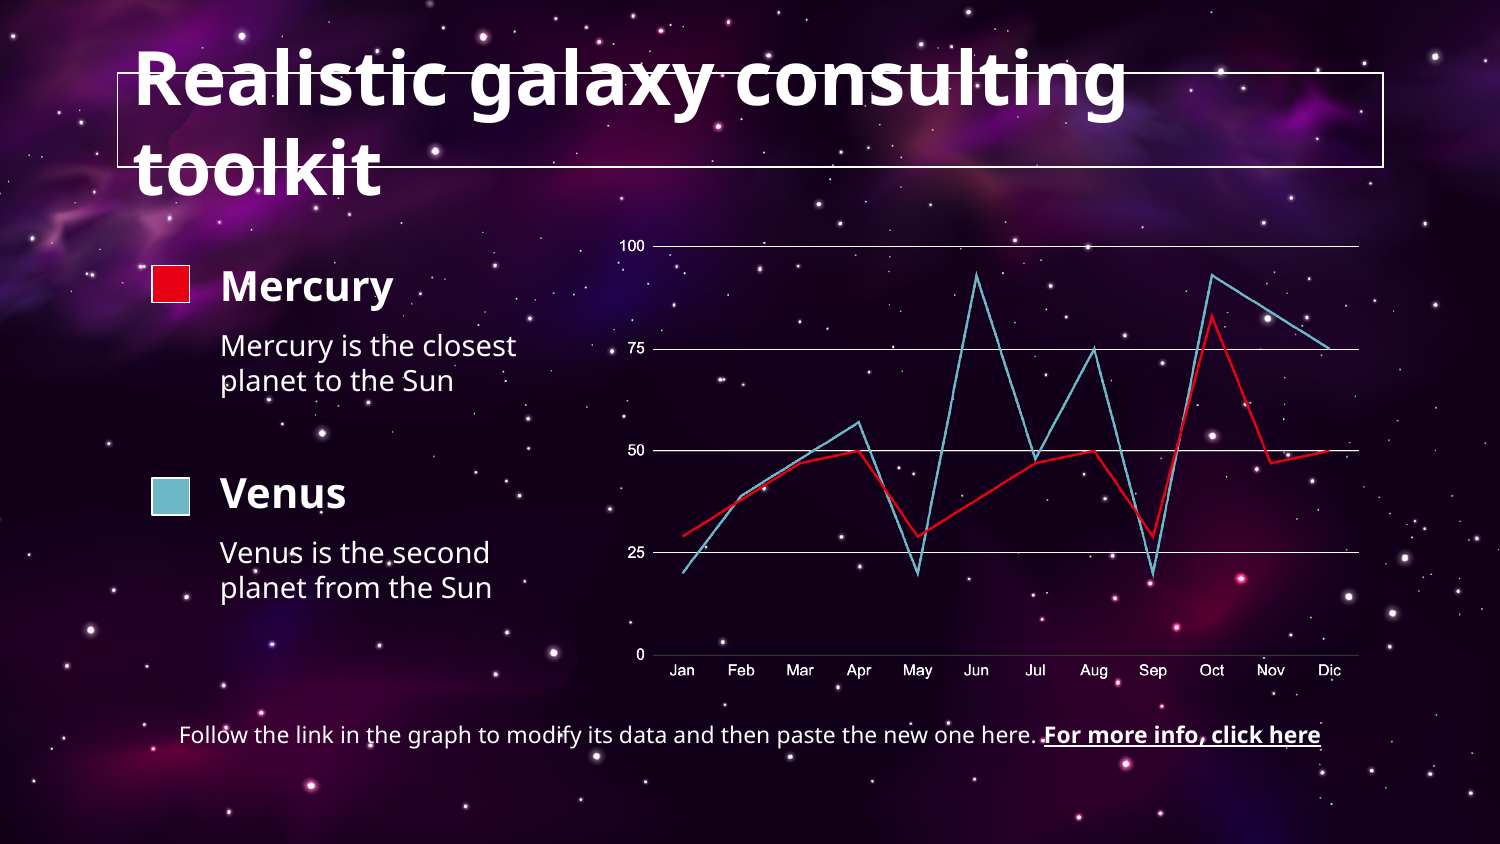

# Realistic galaxy consulting toolkit
Mercury
Mercury is the closest planet to the Sun
Venus
Venus is the second planet from the Sun
Follow the link in the graph to modify its data and then paste the new one here. For more info, click here